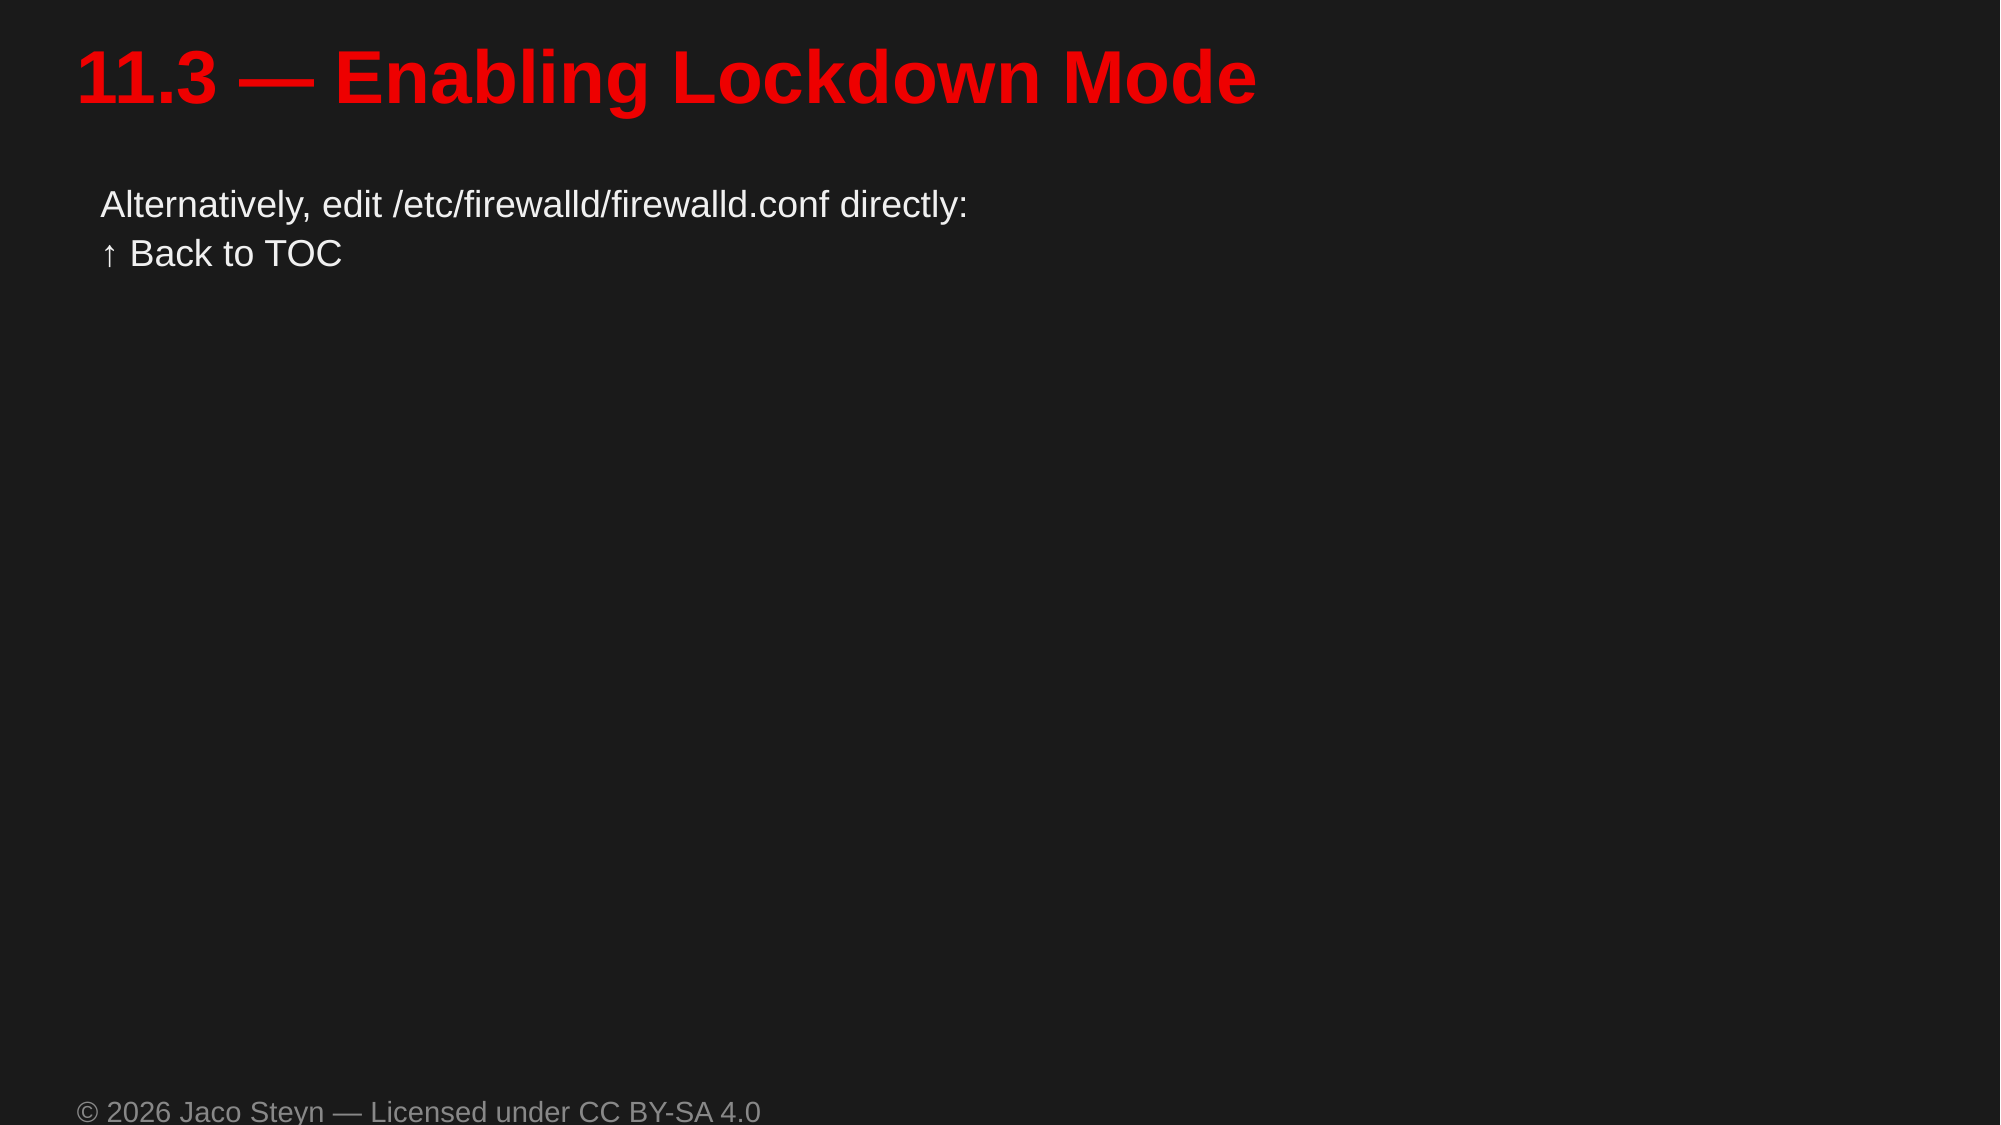

11.3 — Enabling Lockdown Mode
Alternatively, edit /etc/firewalld/firewalld.conf directly:
↑ Back to TOC
© 2026 Jaco Steyn — Licensed under CC BY-SA 4.0